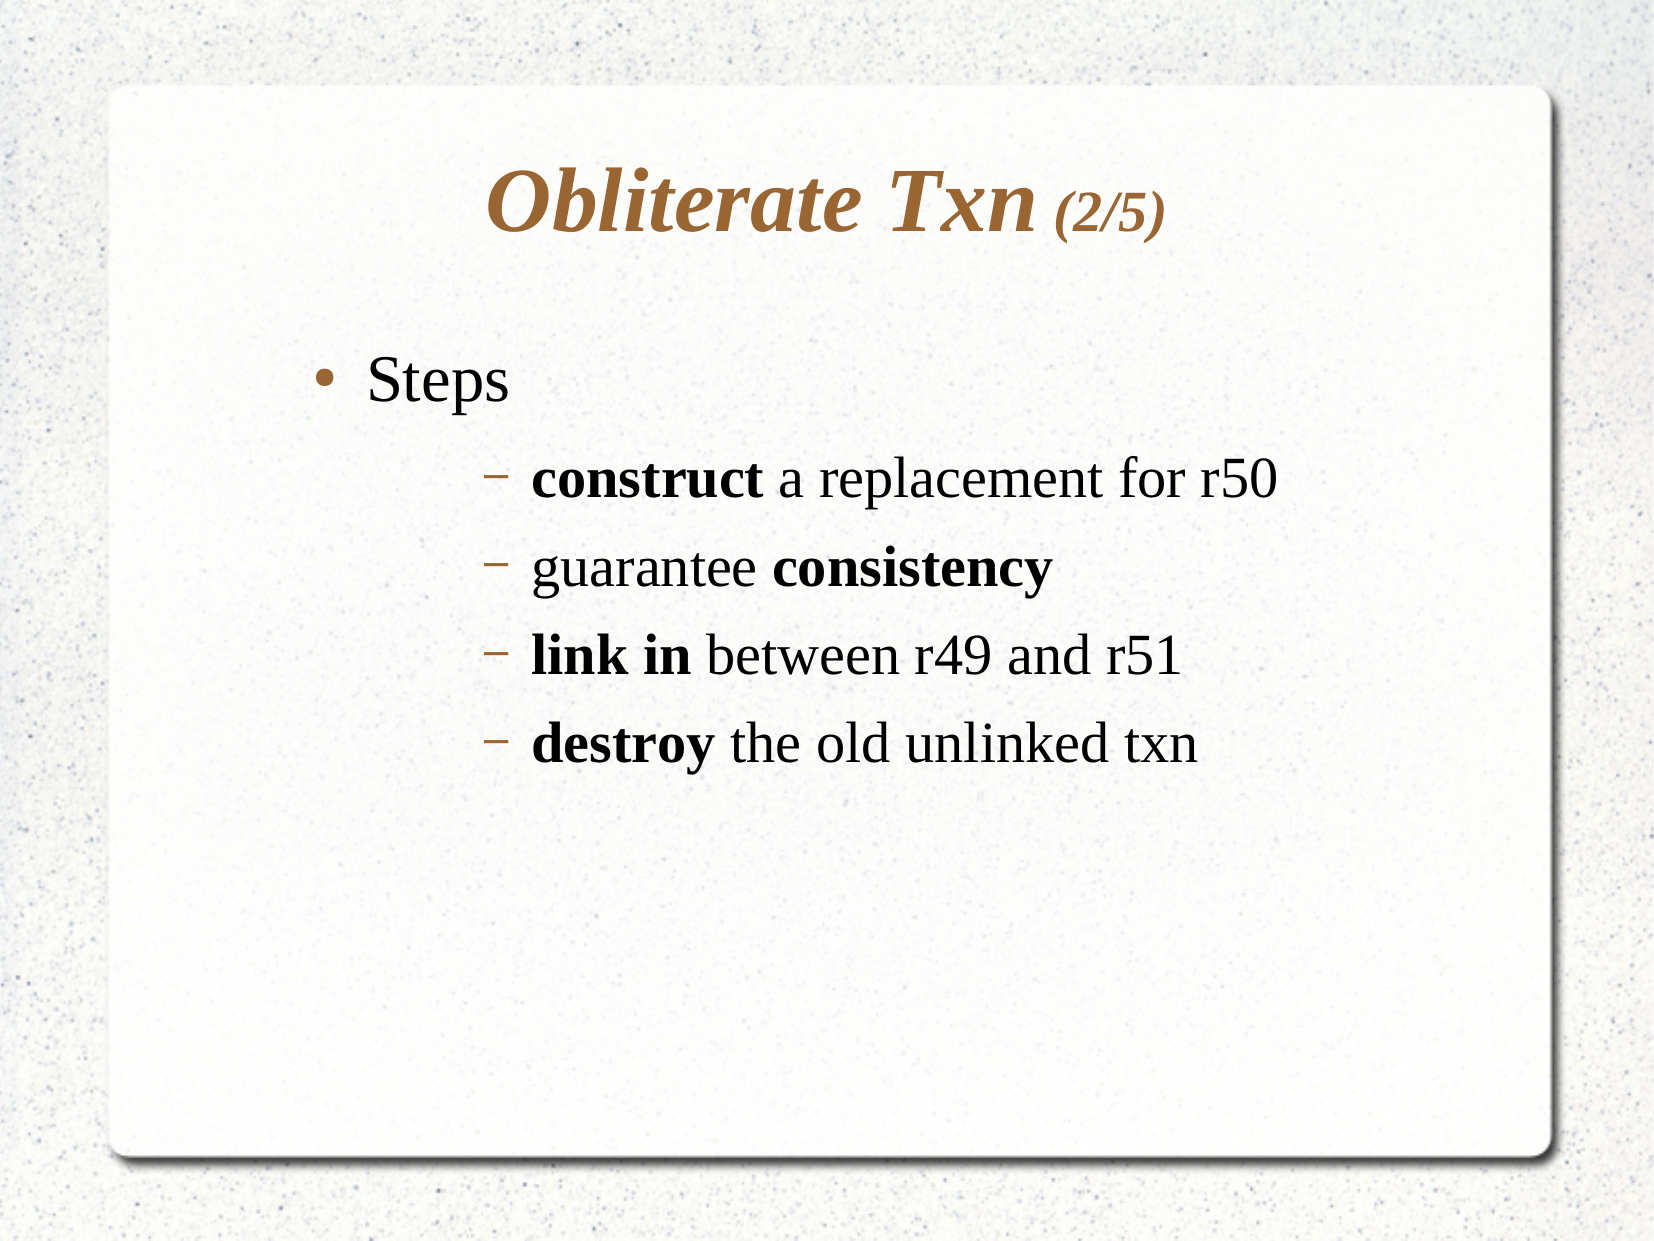

# Obliterate Txn (2/5)
Steps
construct a replacement for r50
guarantee consistency
link in between r49 and r51
destroy the old unlinked txn